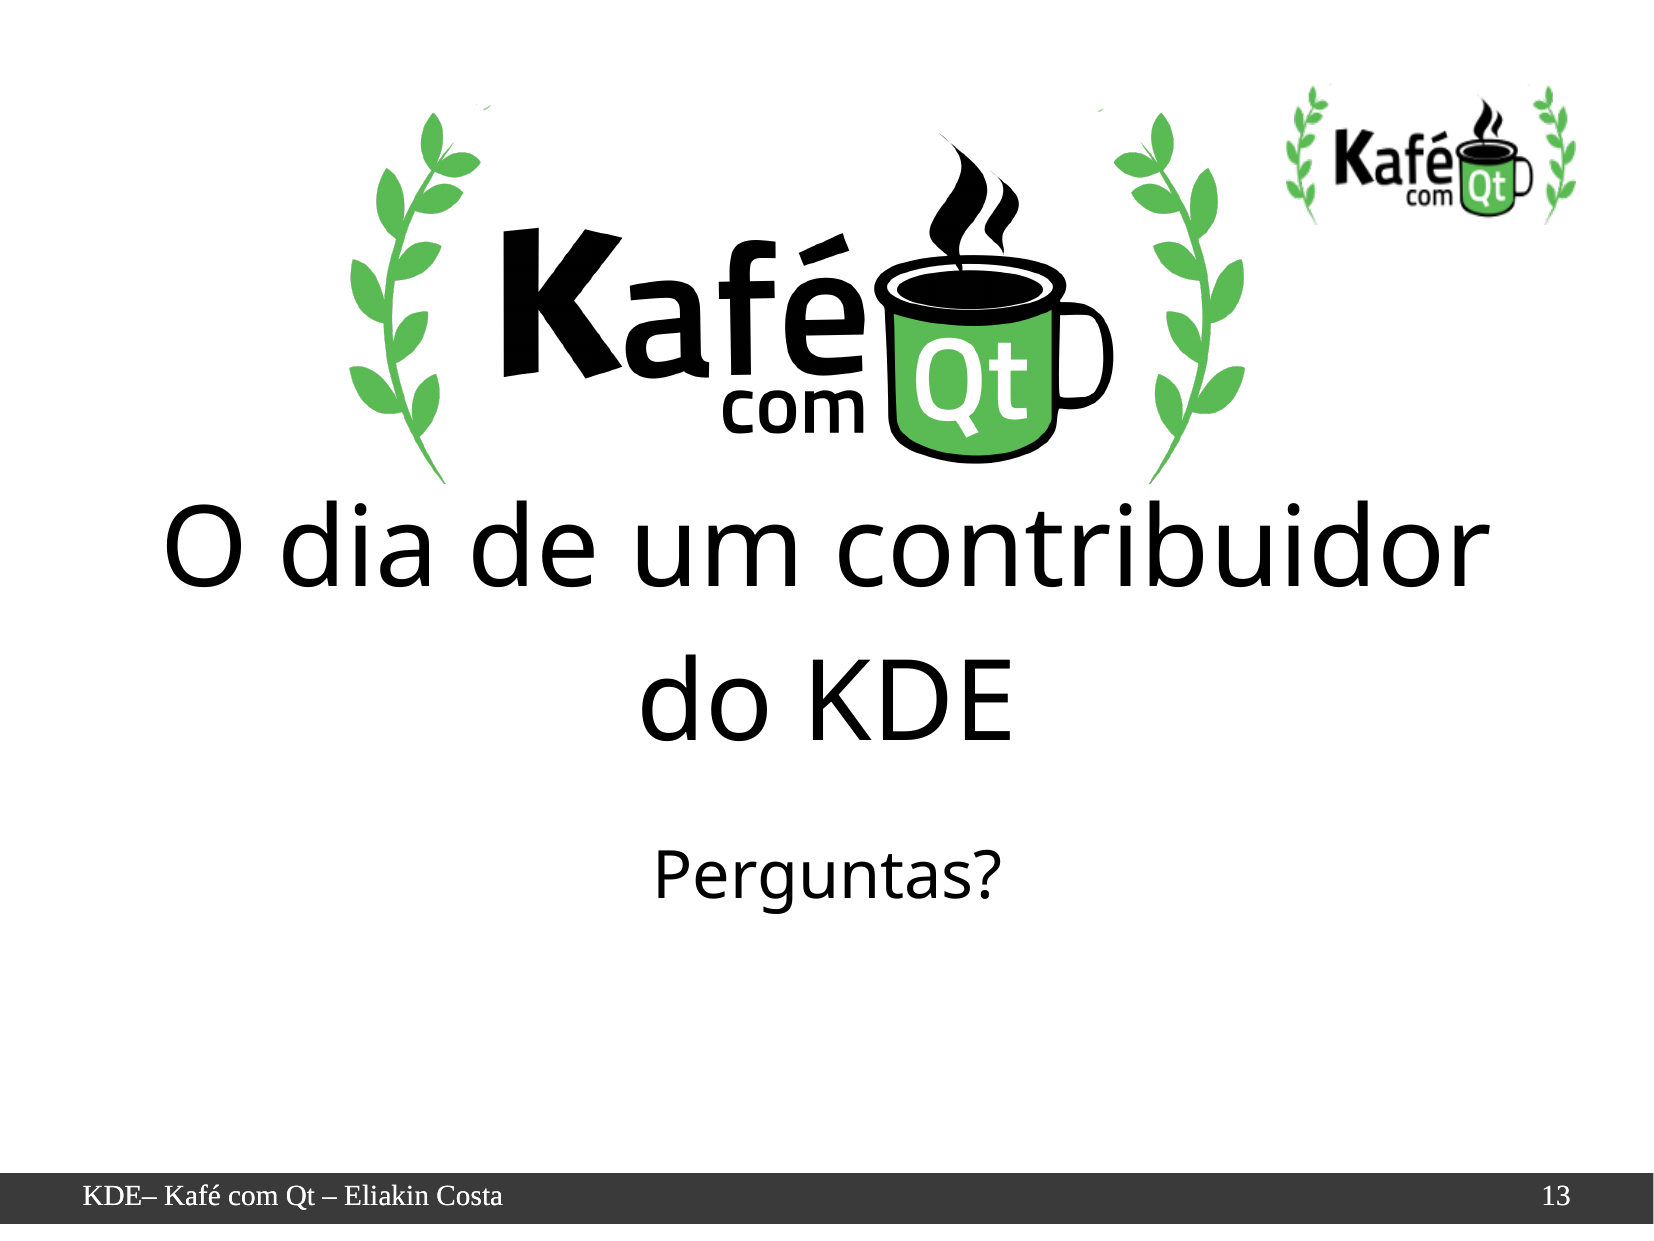

O dia de um contribuidor do KDE
Perguntas?